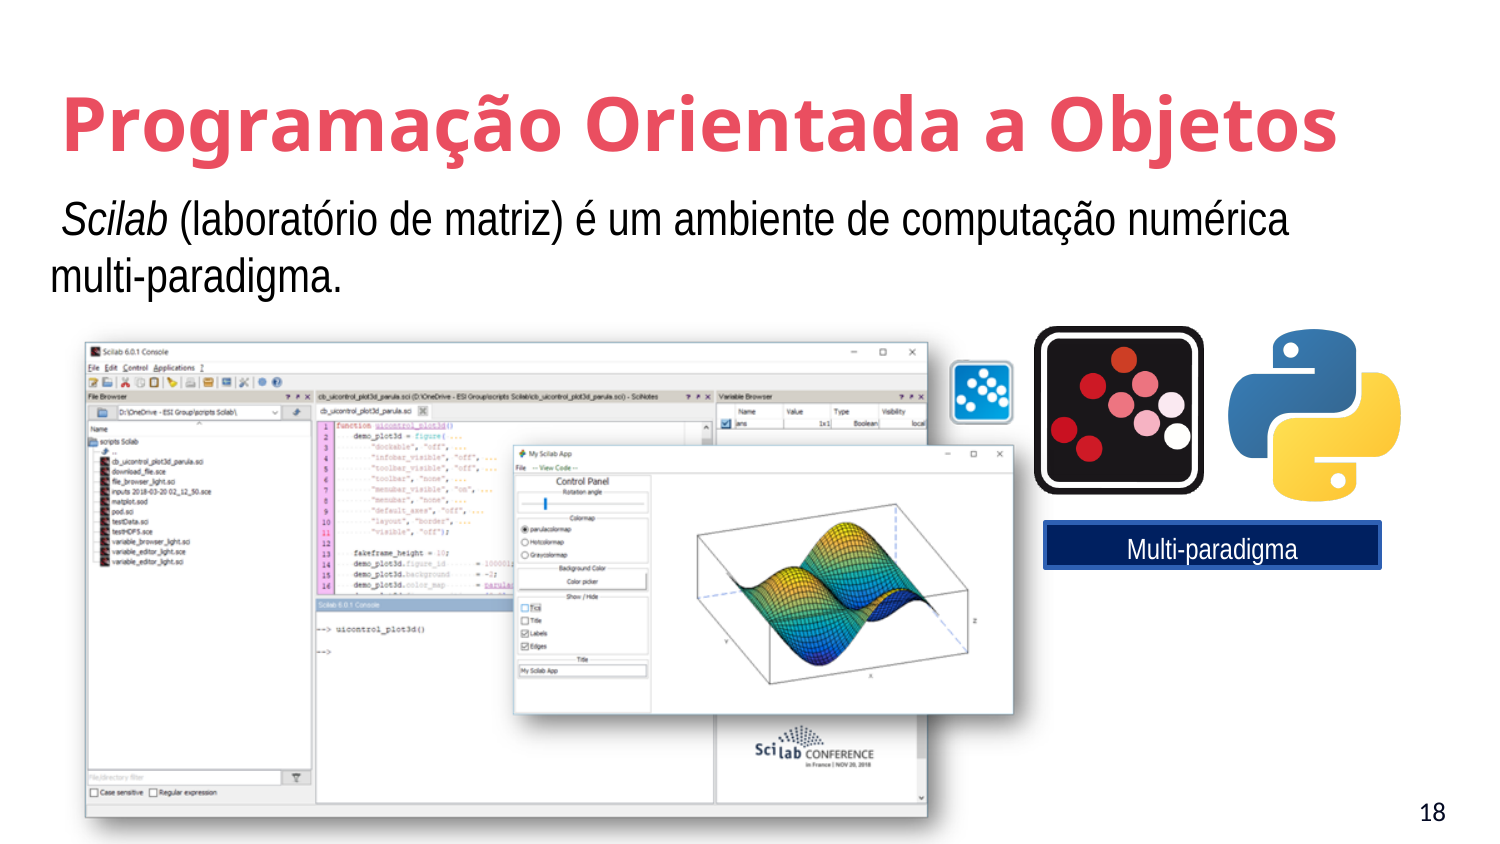

Programação Orientada a Objetos
# Scilab (laboratório de matriz) é um ambiente de computação numérica multi-paradigma.
Multi-paradigma